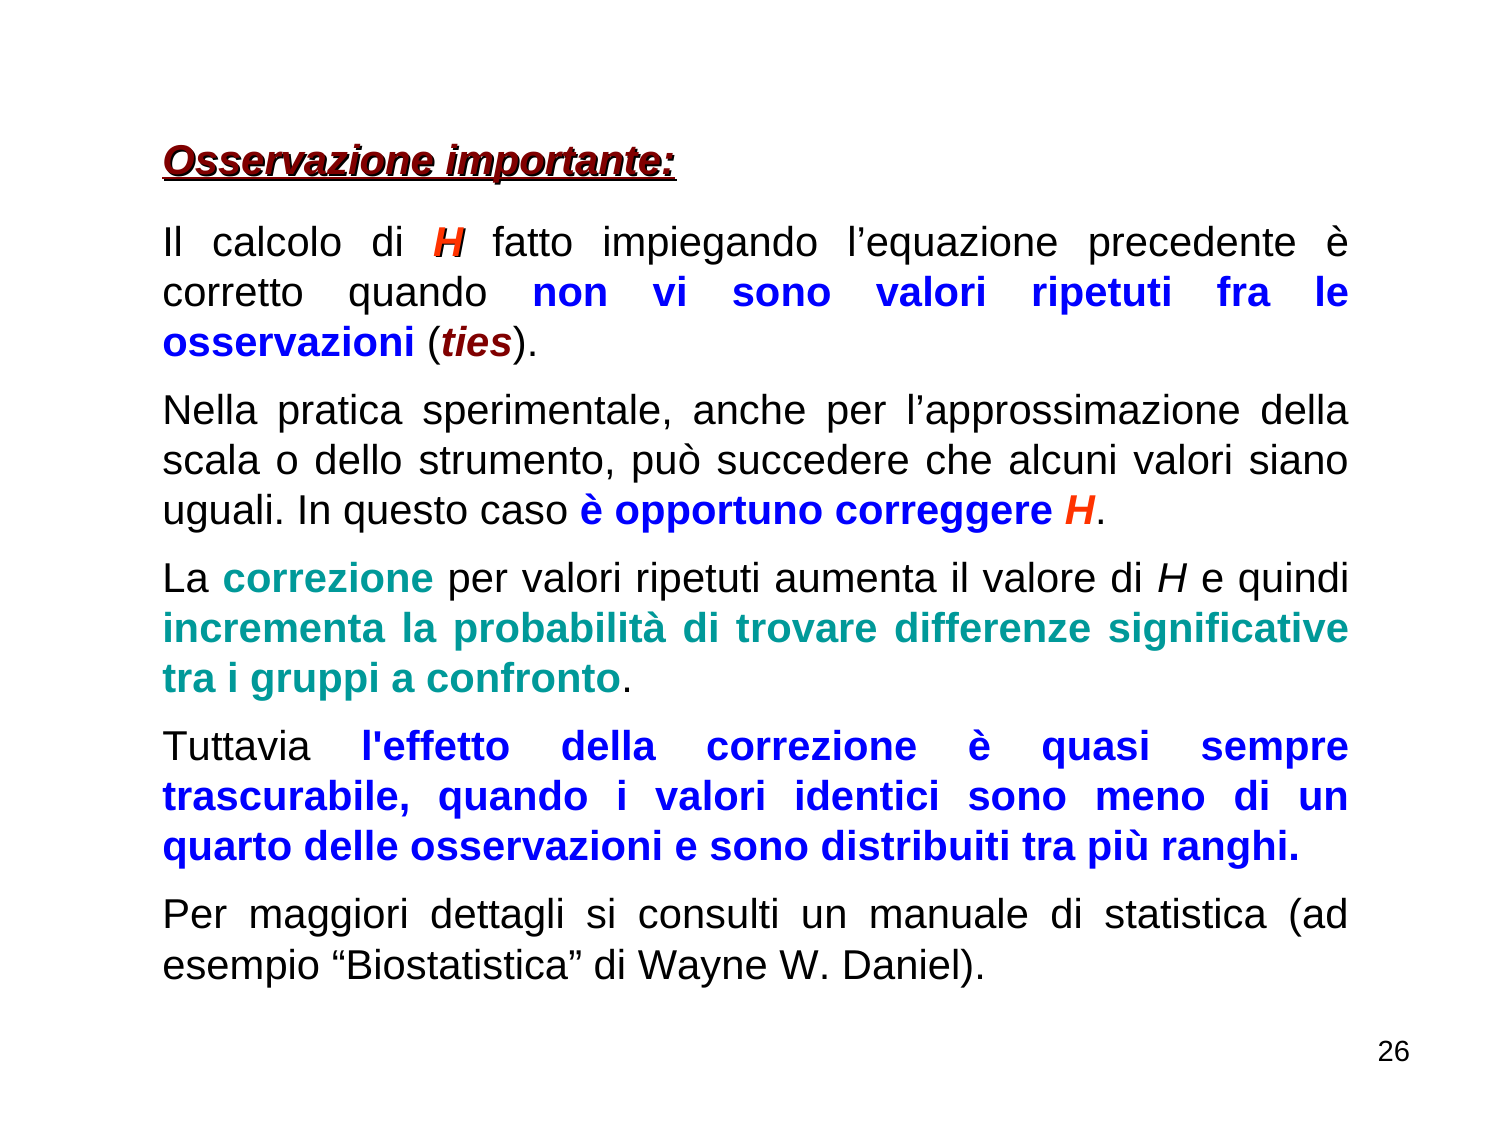

Osservazione importante:
Il calcolo di H fatto impiegando l’equazione precedente è corretto quando non vi sono valori ripetuti fra le osservazioni (ties).
Nella pratica sperimentale, anche per l’approssimazione della scala o dello strumento, può succedere che alcuni valori siano uguali. In questo caso è opportuno correggere H.
La correzione per valori ripetuti aumenta il valore di H e quindi incrementa la probabilità di trovare differenze significative tra i gruppi a confronto.
Tuttavia l'effetto della correzione è quasi sempre trascurabile, quando i valori identici sono meno di un quarto delle osservazioni e sono distribuiti tra più ranghi.
Per maggiori dettagli si consulti un manuale di statistica (ad esempio “Biostatistica” di Wayne W. Daniel).